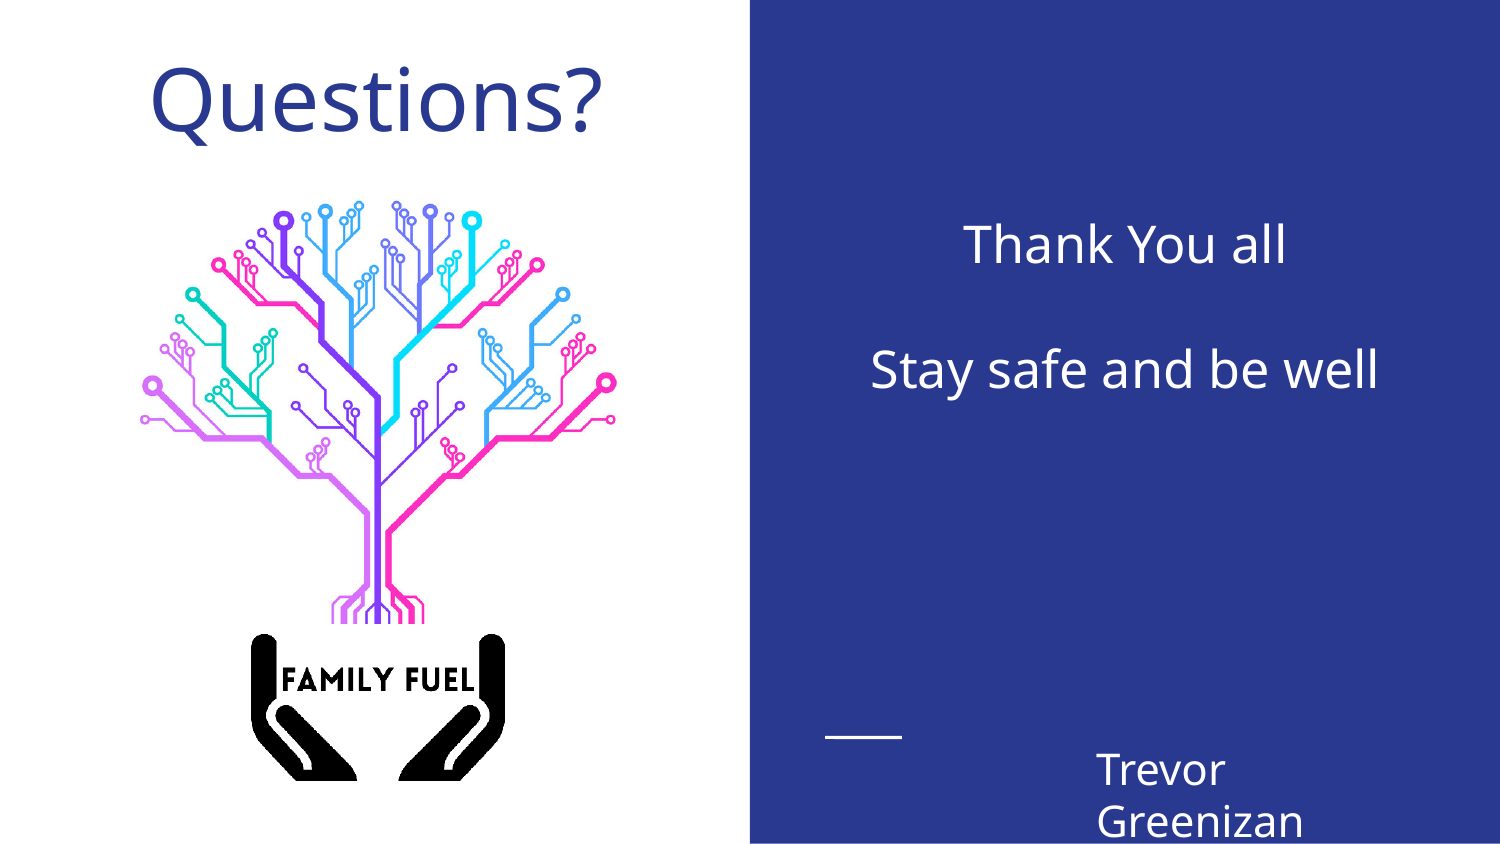

# Questions?
Thank You all
Stay safe and be well
max growth
Trevor Greenizan